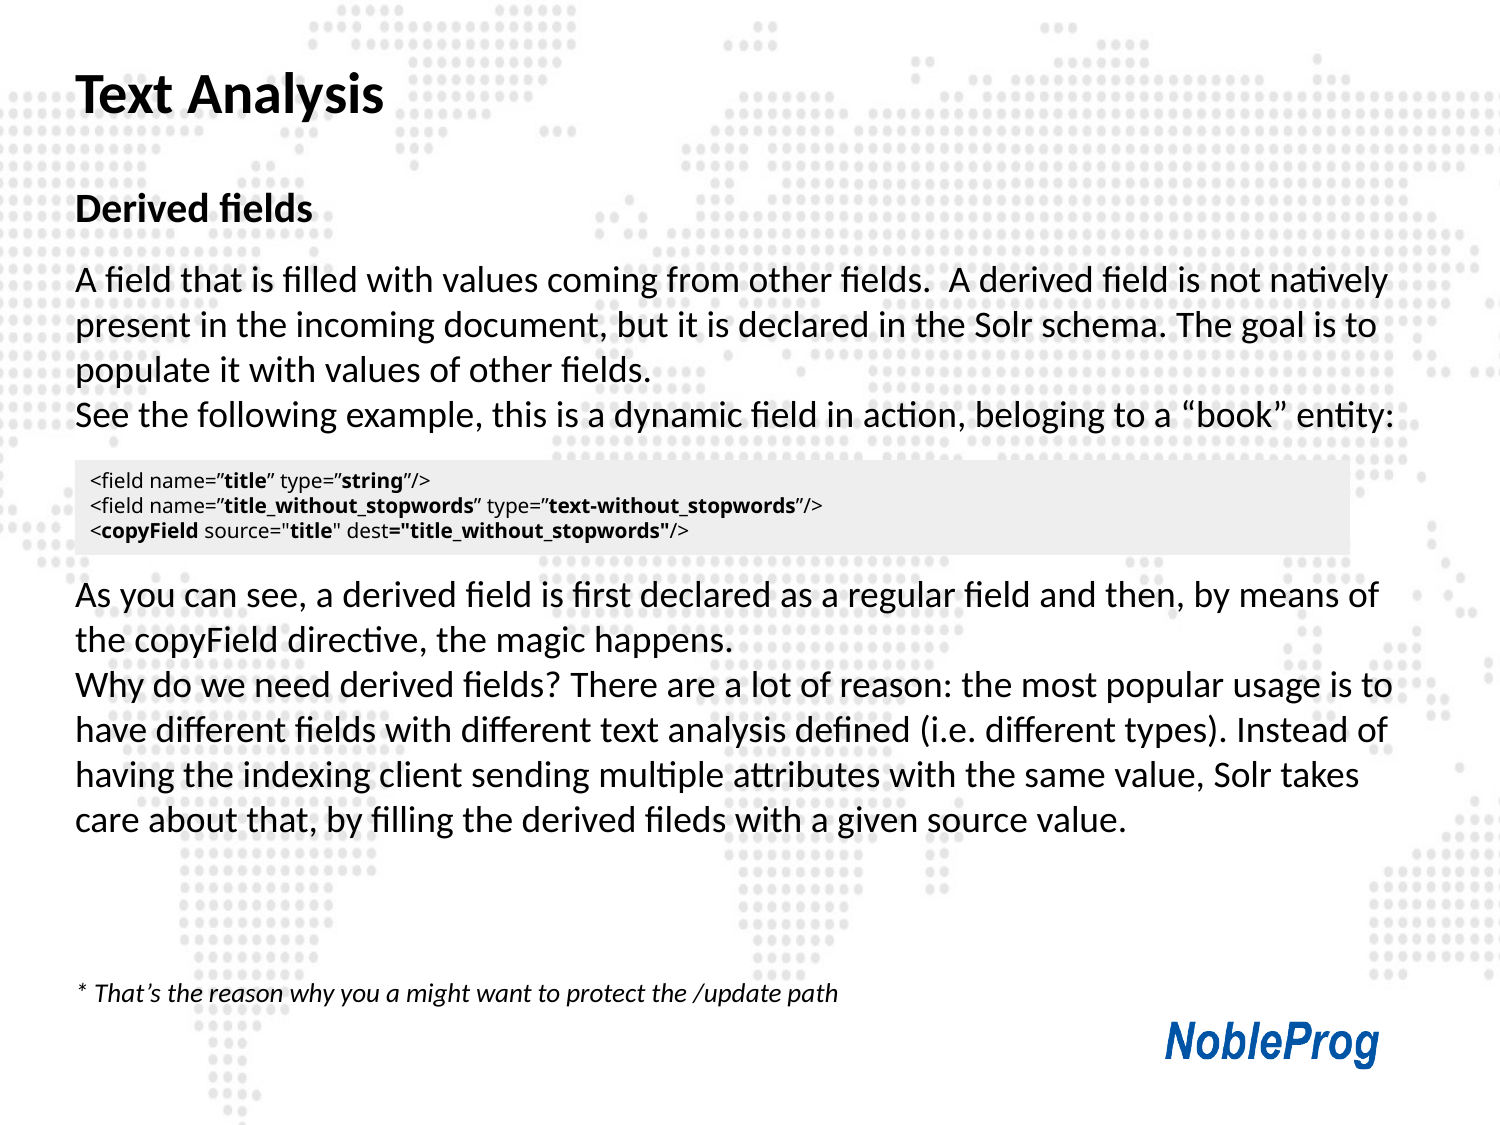

Text Analysis
Derived fields
A field that is filled with values coming from other fields. A derived field is not natively present in the incoming document, but it is declared in the Solr schema. The goal is to populate it with values of other fields.
See the following example, this is a dynamic field in action, beloging to a “book” entity:
As you can see, a derived field is first declared as a regular field and then, by means of the copyField directive, the magic happens.
Why do we need derived fields? There are a lot of reason: the most popular usage is to have different fields with different text analysis defined (i.e. different types). Instead of having the indexing client sending multiple attributes with the same value, Solr takes care about that, by filling the derived fileds with a given source value.
<field name=”title” type=”string”/>
<field name=”title_without_stopwords” type=”text-without_stopwords”/>
<copyField source="title" dest="title_without_stopwords"/>
* That’s the reason why you a might want to protect the /update path